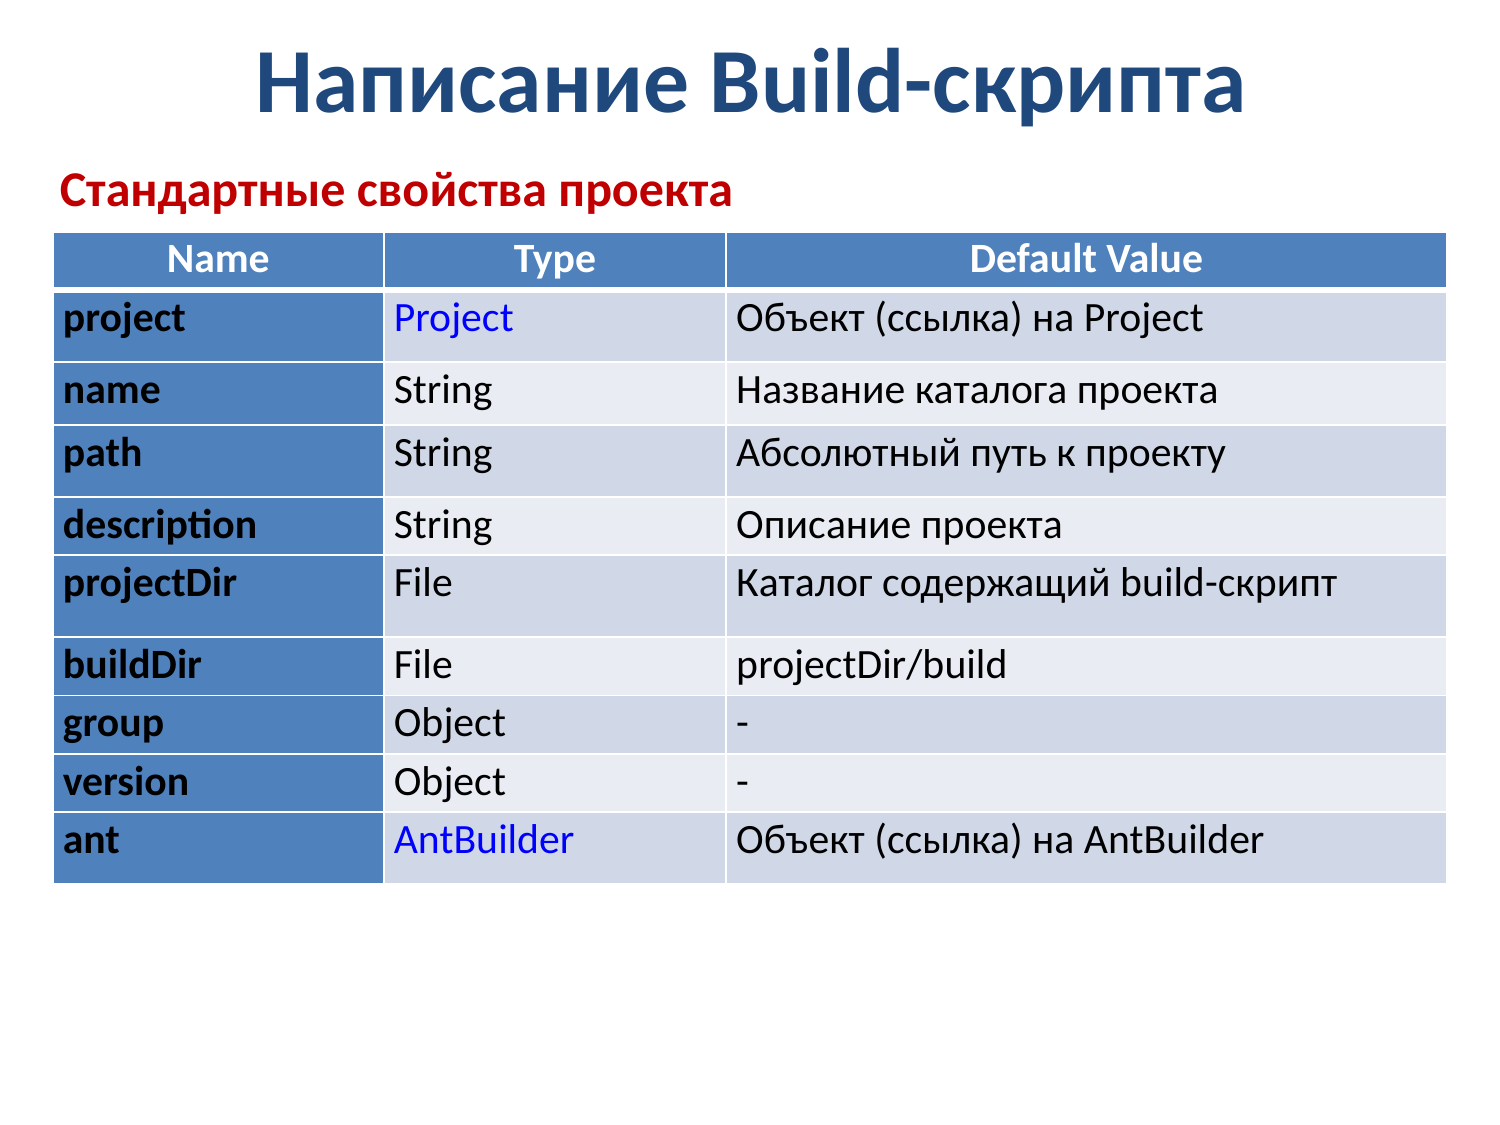

# Написание Build-скрипта
Стандартные свойства проекта
| Name | Type | Default Value |
| --- | --- | --- |
| project | Project | Объект (ссылка) на Project |
| name | String | Название каталога проекта |
| path | String | Абсолютный путь к проекту |
| description | String | Описание проекта |
| projectDir | File | Каталог содержащий build-скрипт |
| buildDir | File | projectDir/build |
| group | Object | - |
| version | Object | - |
| ant | AntBuilder | Объект (ссылка) на AntBuilder |